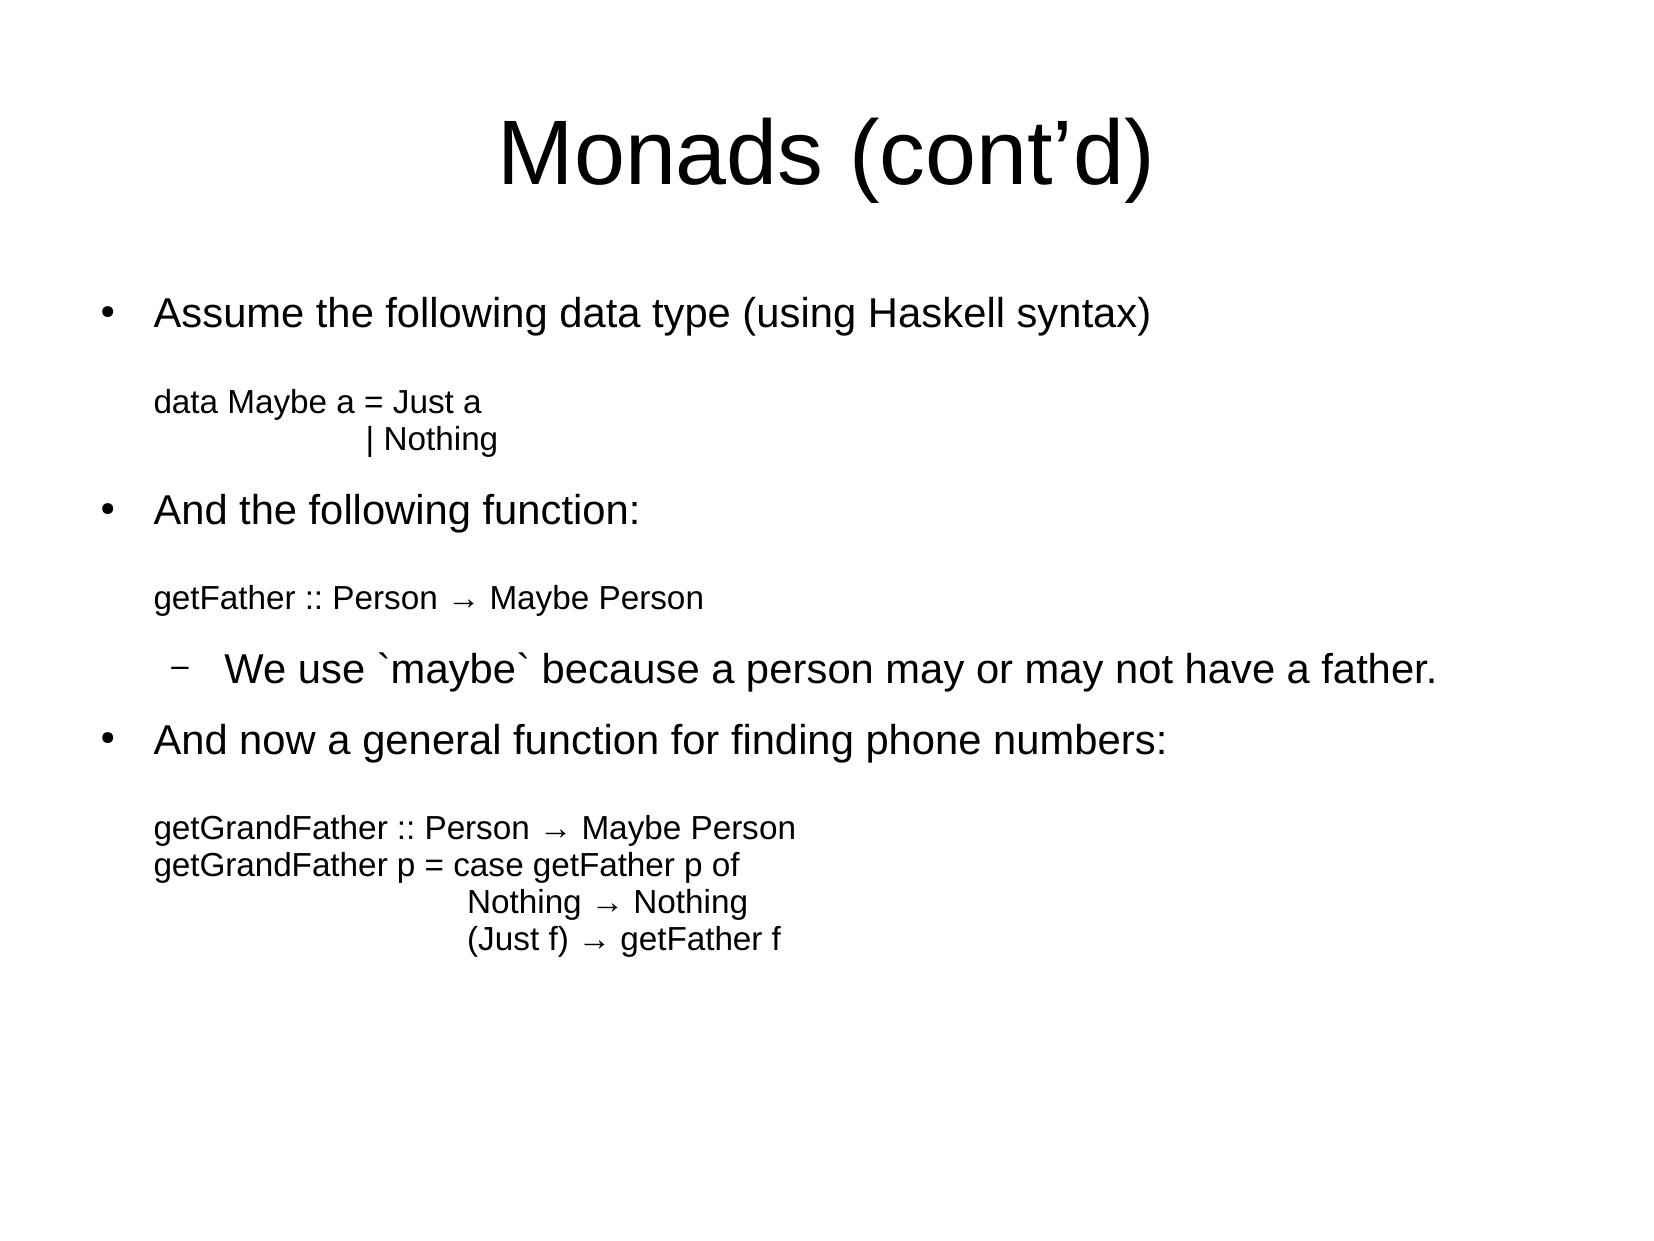

# Monads (cont’d)
Assume the following data type (using Haskell syntax)
data Maybe a = Just a
 | Nothing
And the following function:
getFather :: Person → Maybe Person
We use `maybe` because a person may or may not have a father.
And now a general function for finding phone numbers:
getGrandFather :: Person → Maybe Person
getGrandFather p = case getFather p of
 Nothing → Nothing
 (Just f) → getFather f